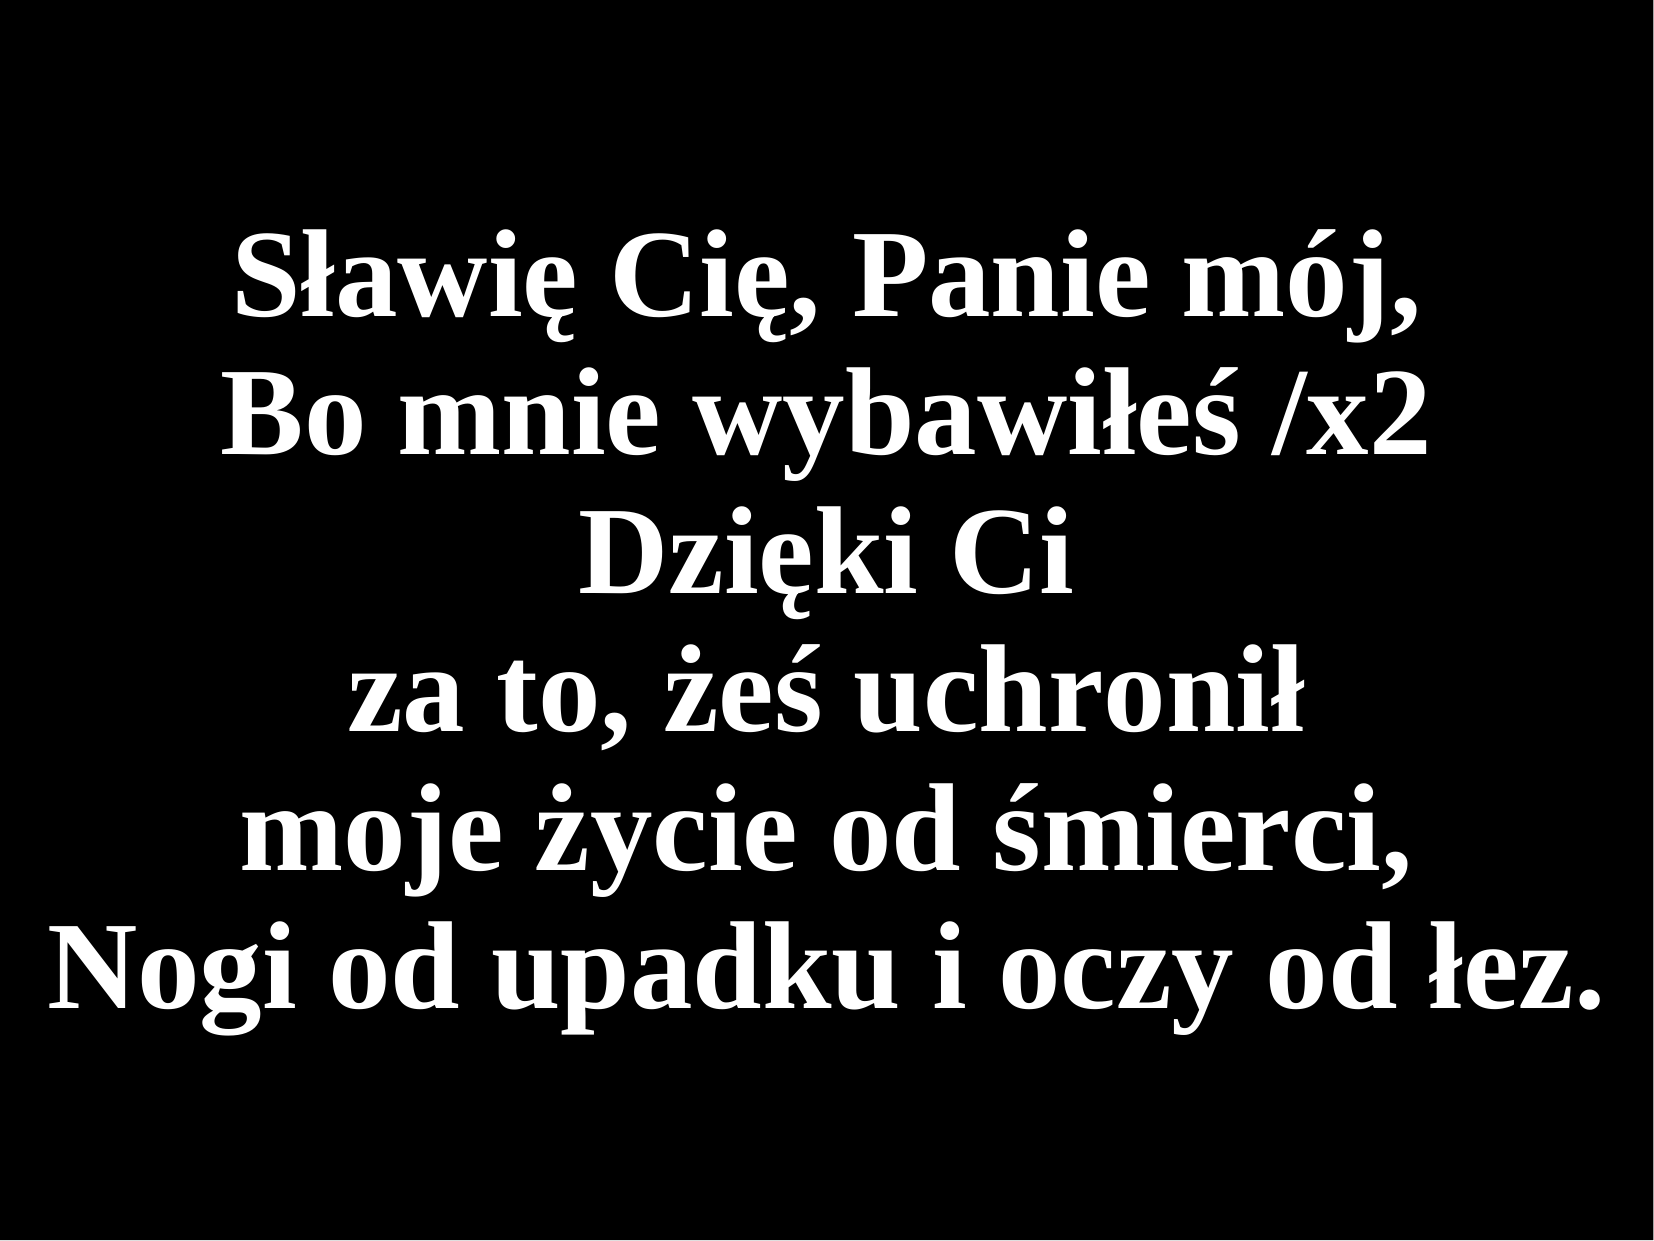

# Sławię Cię, Panie mój, Bo mnie wybawiłeś /x2 Dzięki Ci za to, żeś uchronił moje życie od śmierci, Nogi od upadku i oczy od łez.